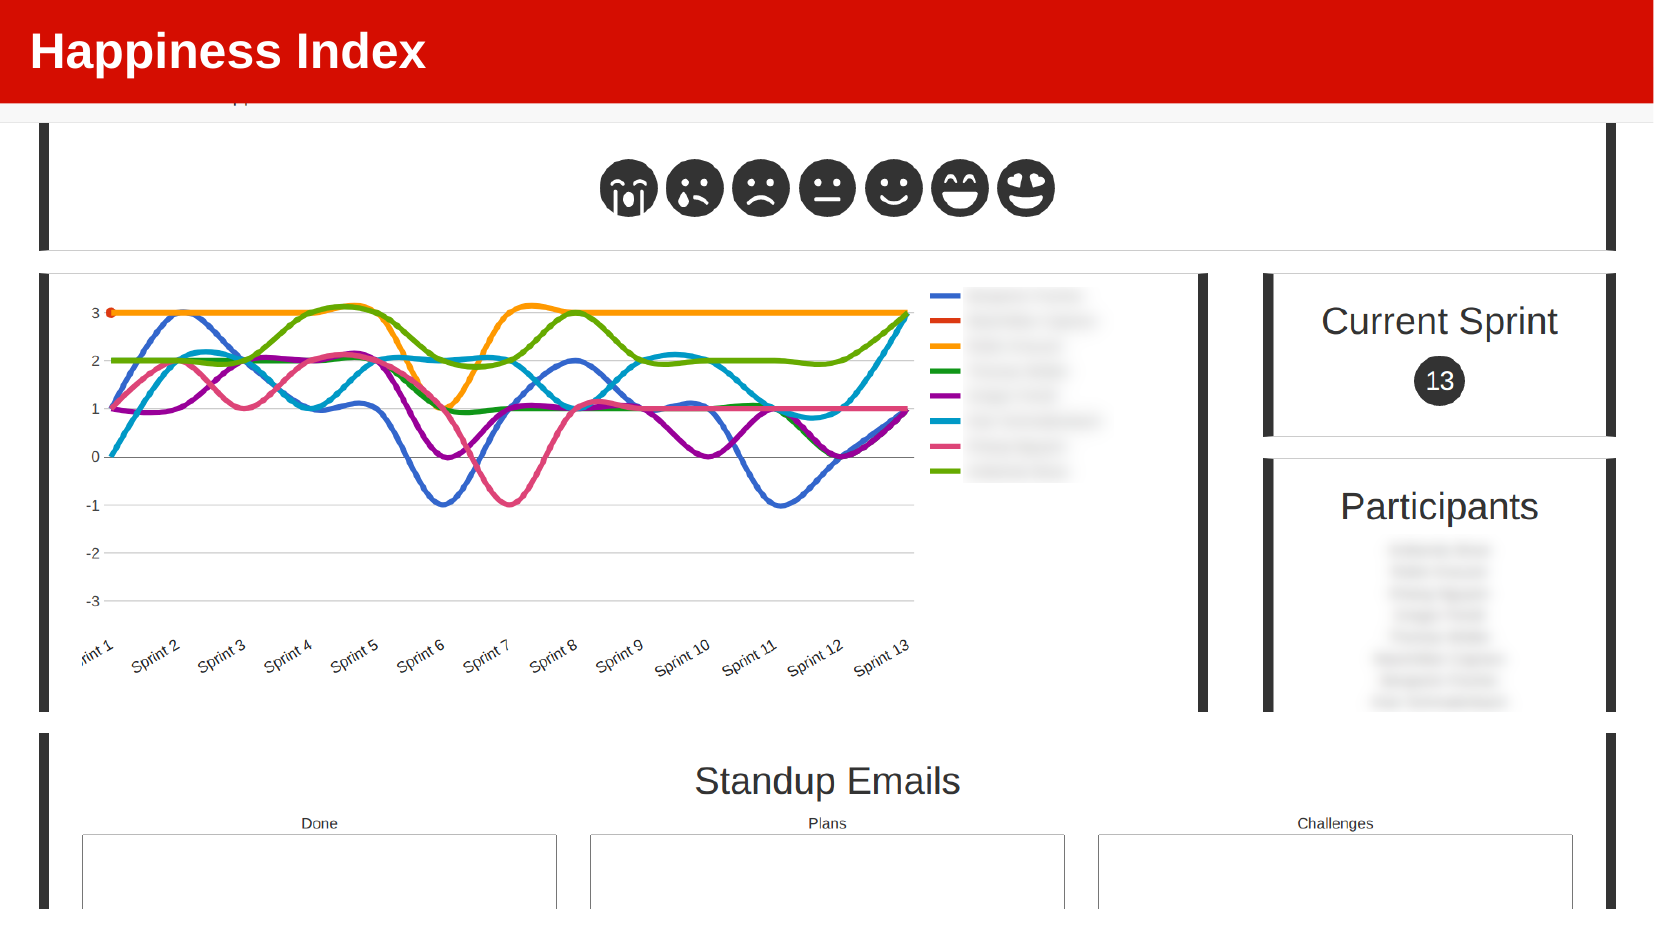

# Happiness Index
The AMOS Project
10
© 2021 Dirk Riehle - Some Rights Reserved